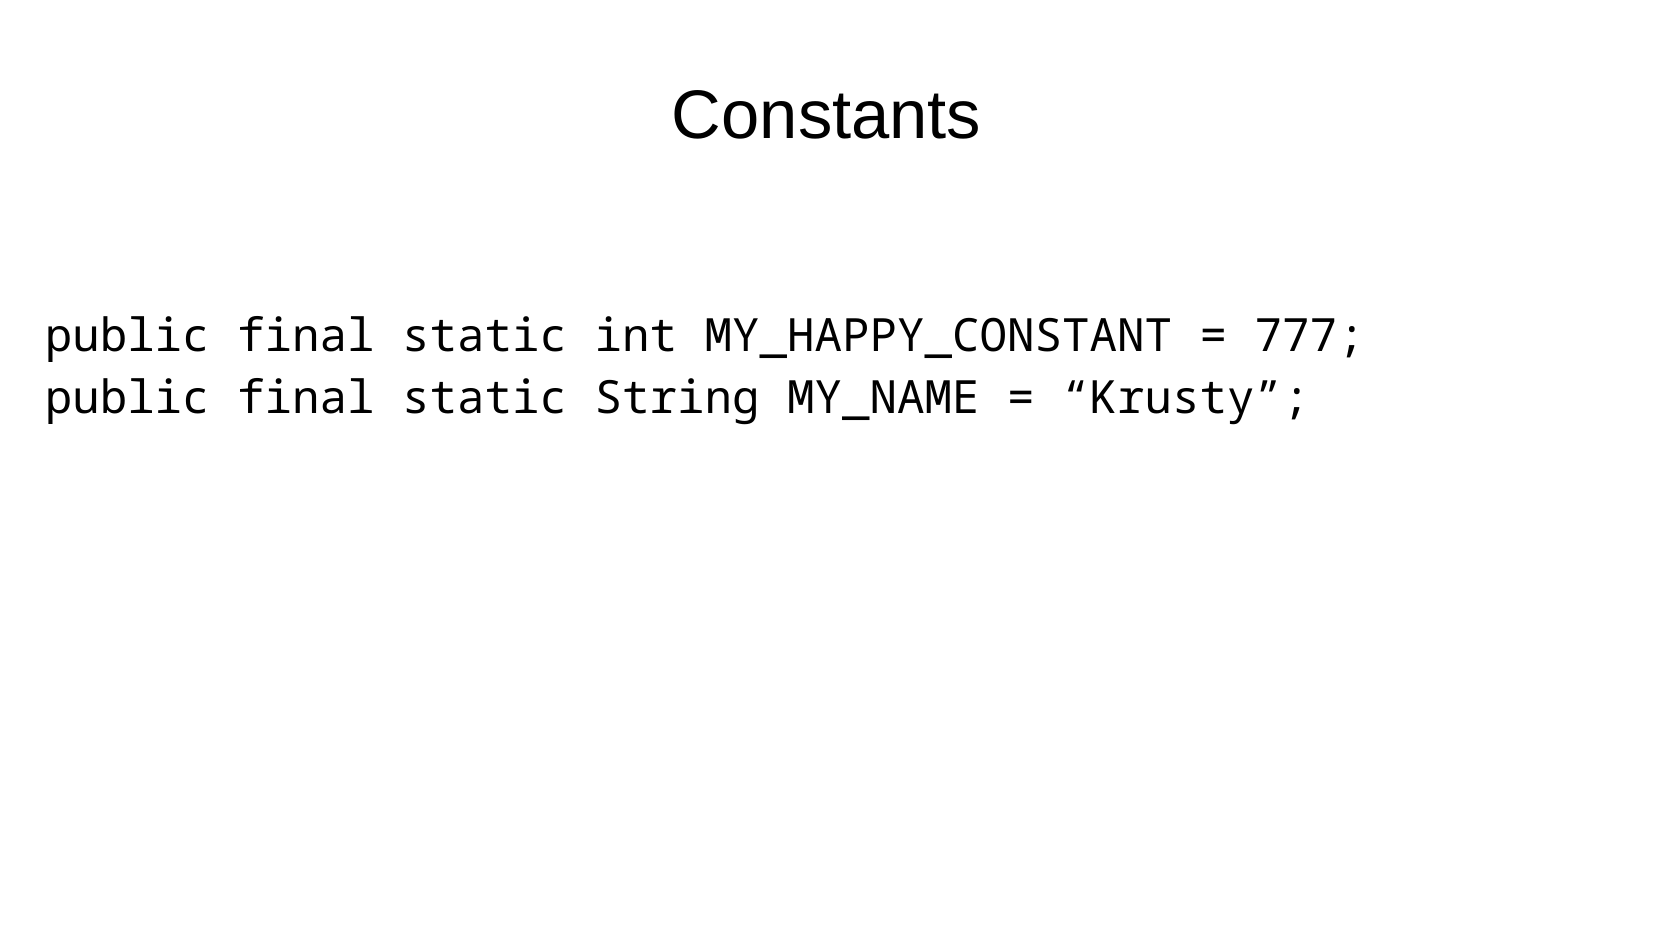

# Constants
public final static int MY_HAPPY_CONSTANT = 777;
public final static String MY_NAME = “Krusty”;